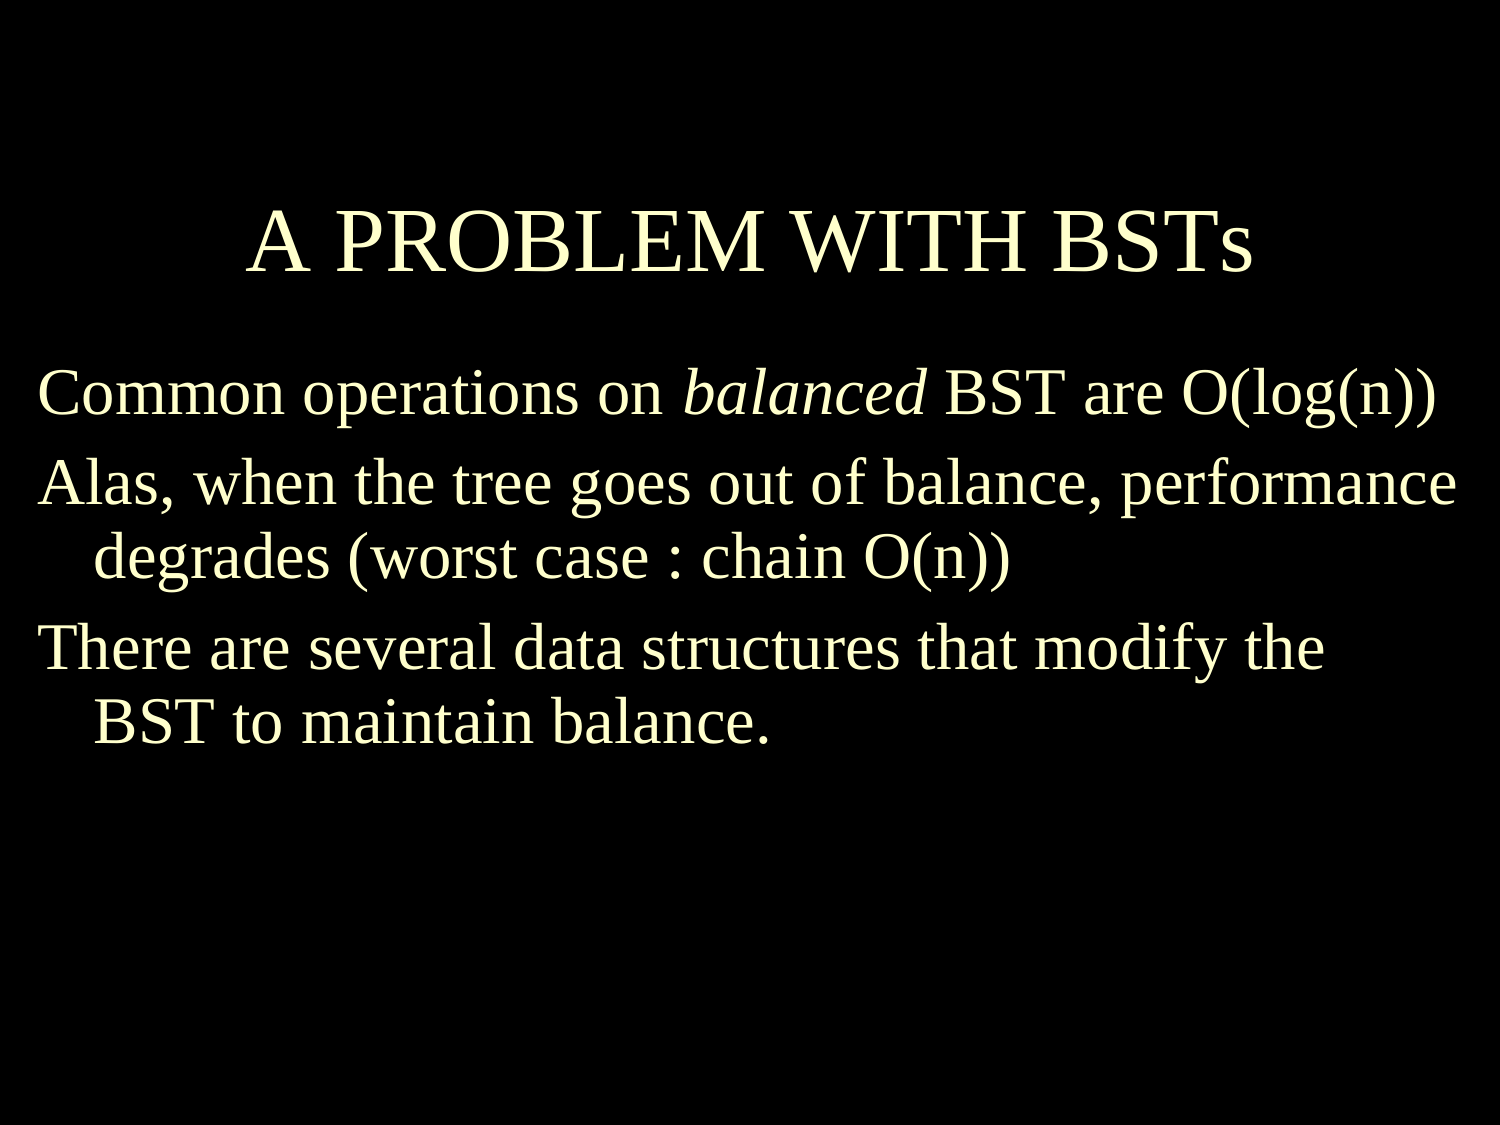

# A PROBLEM WITH BSTs
Common operations on balanced BST are O(log(n))
Alas, when the tree goes out of balance, performance degrades (worst case : chain O(n))
There are several data structures that modify the BST to maintain balance.